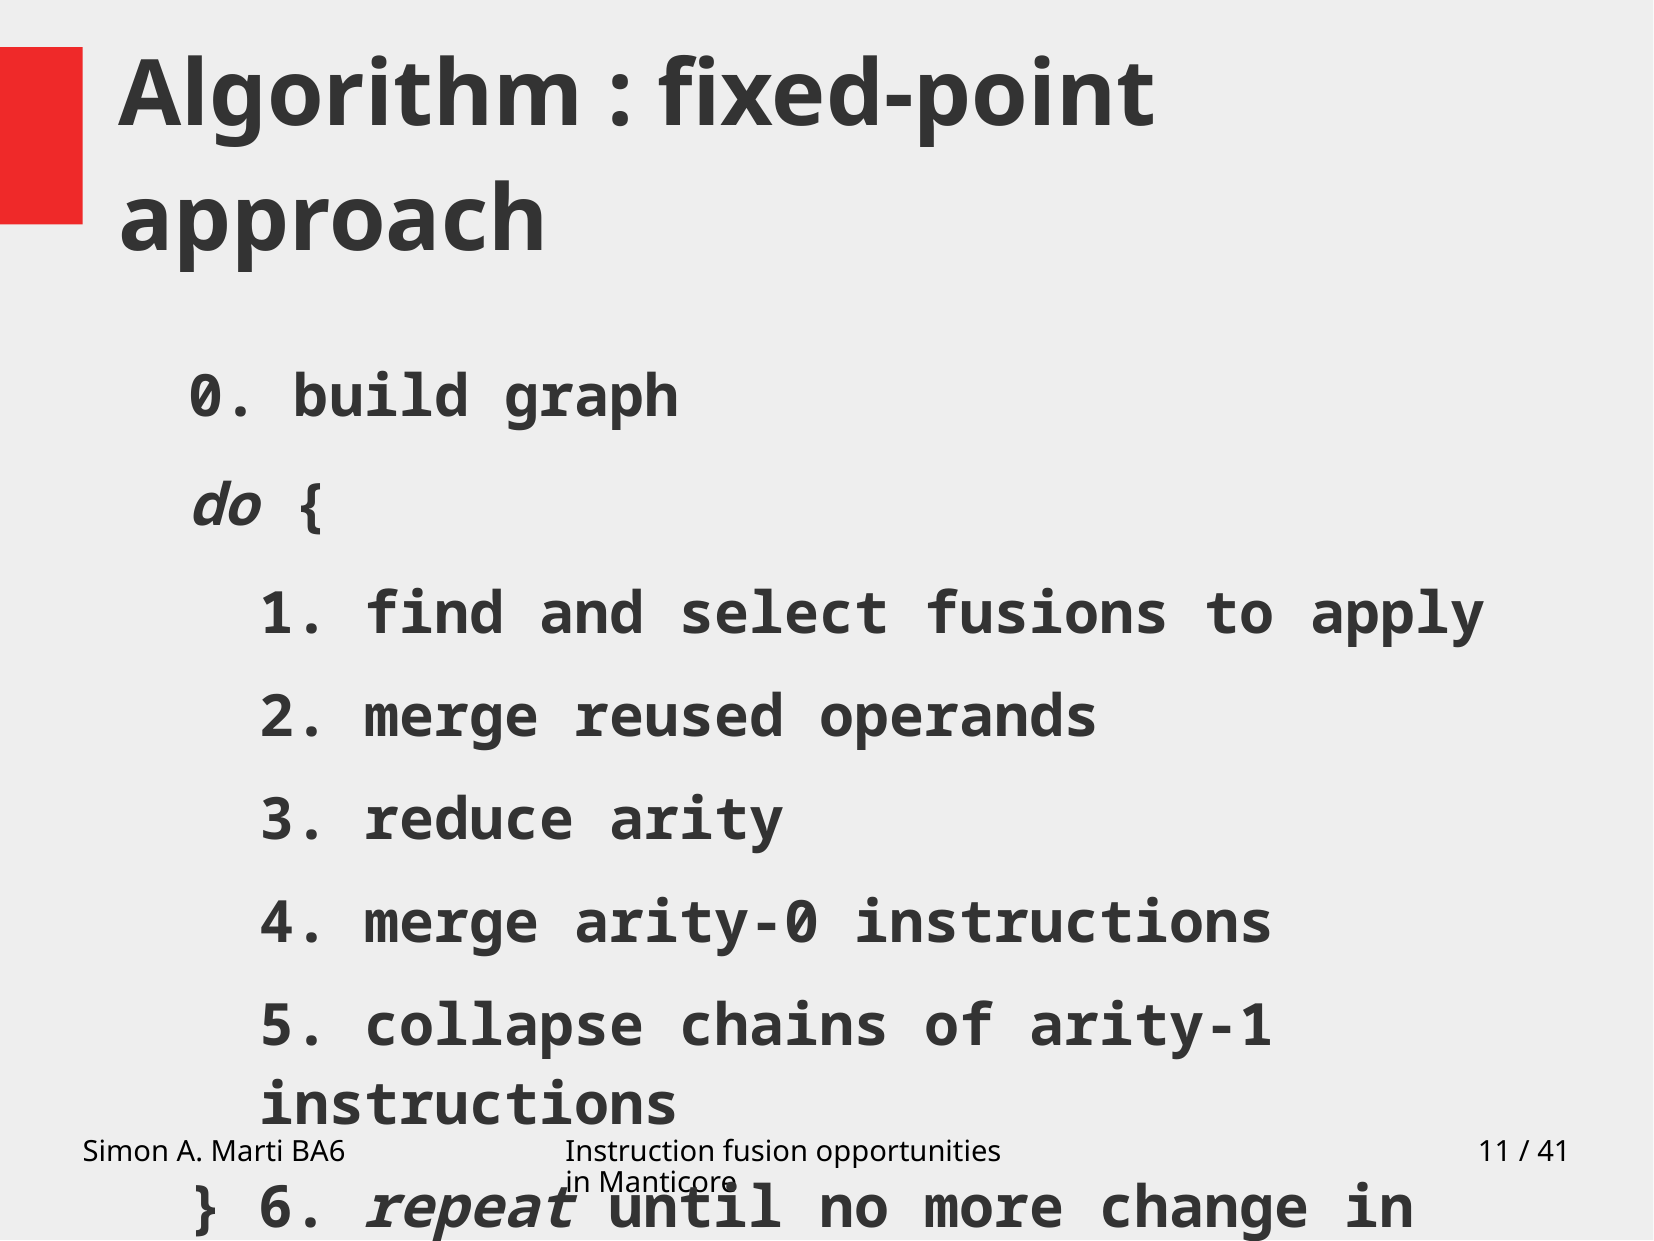

# Algorithm : fixed-point approach
0. build graph
do {
1. find and select fusions to apply
2. merge reused operands
3. reduce arity
4. merge arity-0 instructions
5. collapse chains of arity-1 instructions
} 6. repeat until no more change in graph
Simon A. Marti BA6
Instruction fusion opportunities in Manticore
11